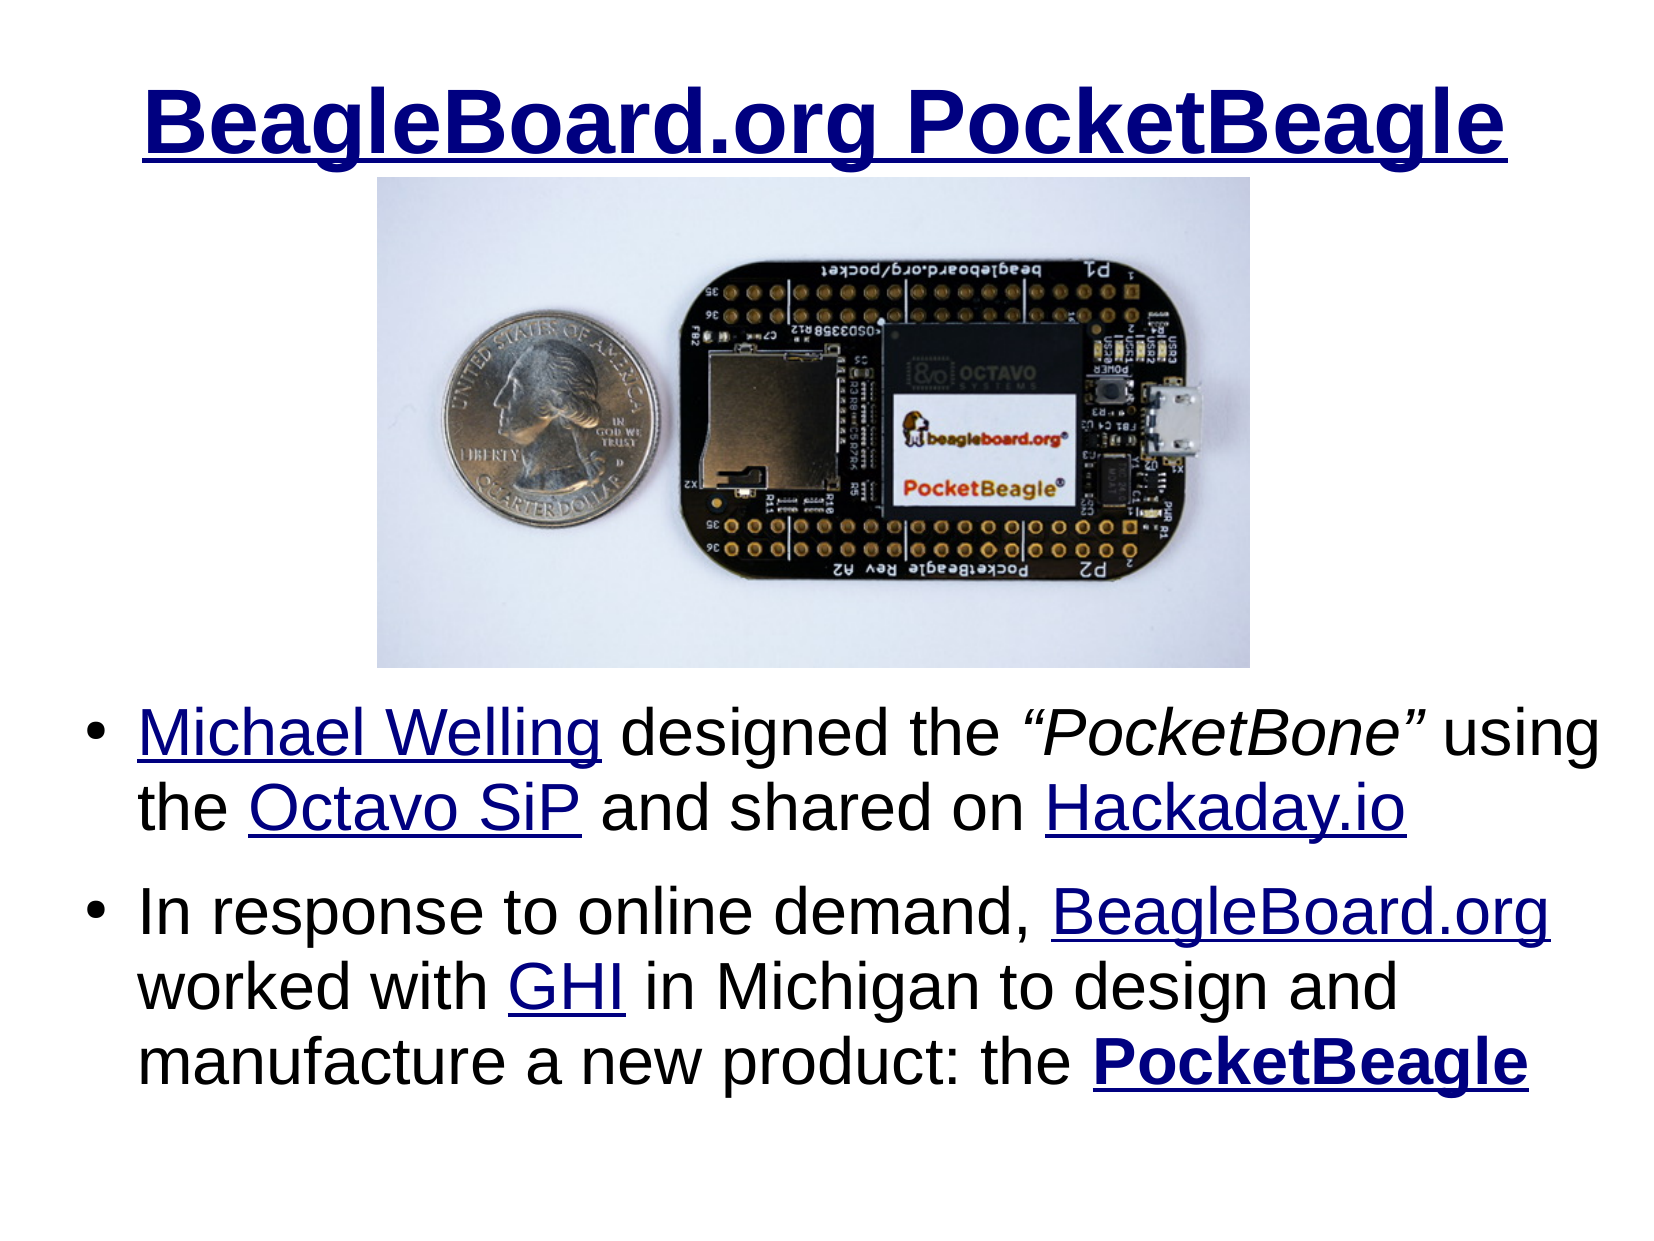

# BeagleBoard.org PocketBeagle
Michael Welling designed the “PocketBone” using the Octavo SiP and shared on Hackaday.io
In response to online demand, BeagleBoard.org worked with GHI in Michigan to design and manufacture a new product: the PocketBeagle